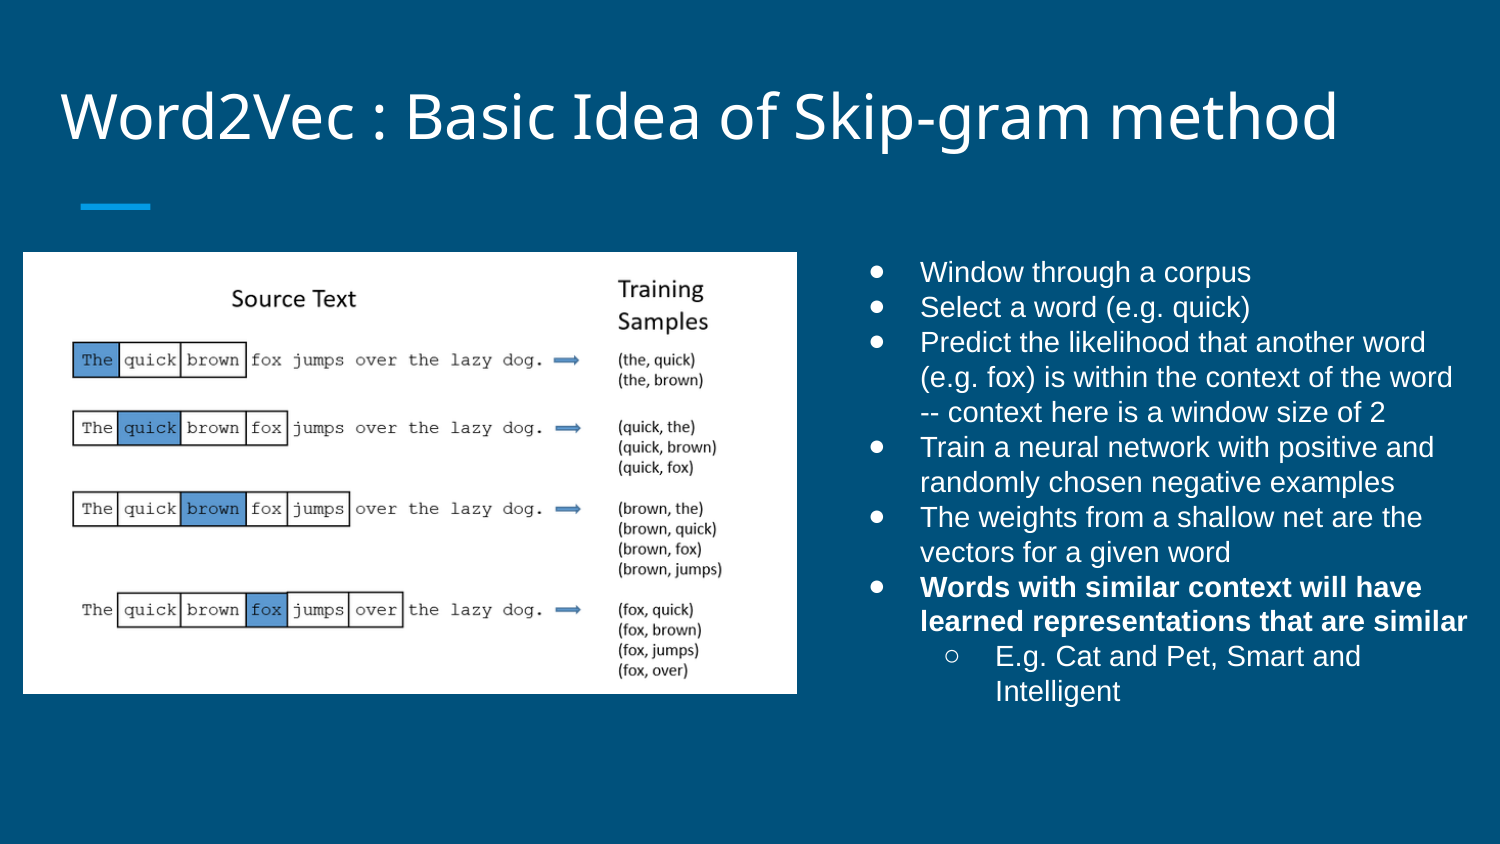

# Word2Vec : Basic Idea of Skip-gram method
Window through a corpus
Select a word (e.g. quick)
Predict the likelihood that another word (e.g. fox) is within the context of the word -- context here is a window size of 2
Train a neural network with positive and randomly chosen negative examples
The weights from a shallow net are the vectors for a given word
Words with similar context will have learned representations that are similar
E.g. Cat and Pet, Smart and Intelligent